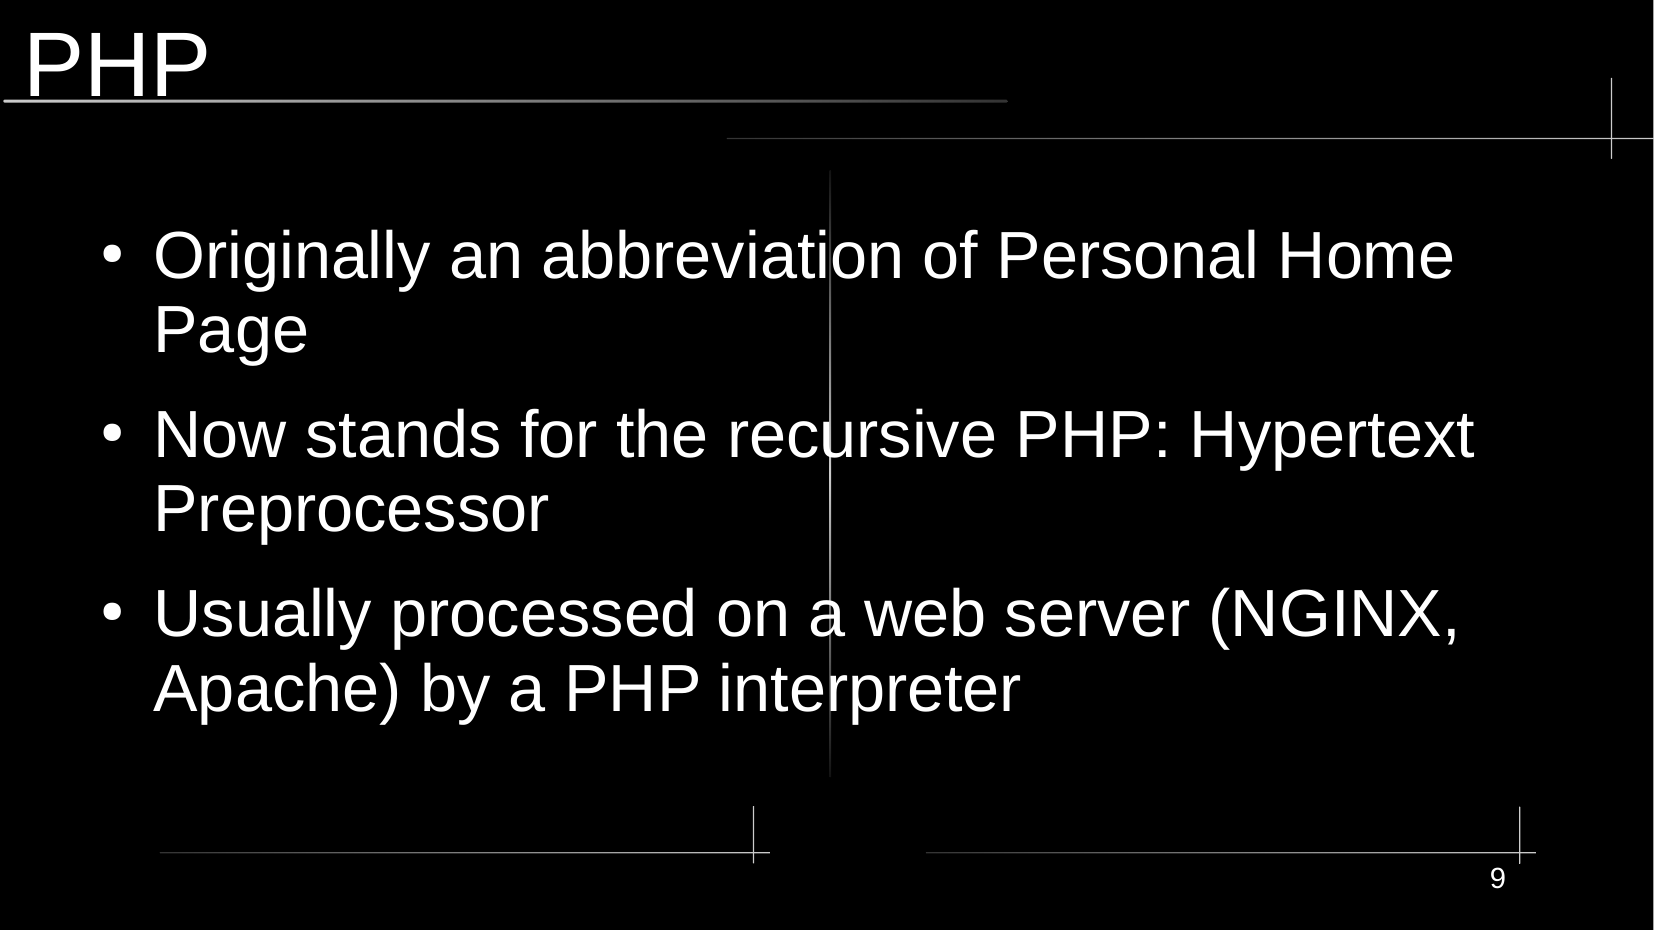

# PHP
Originally an abbreviation of Personal Home Page
Now stands for the recursive PHP: Hypertext Preprocessor
Usually processed on a web server (NGINX, Apache) by a PHP interpreter
9